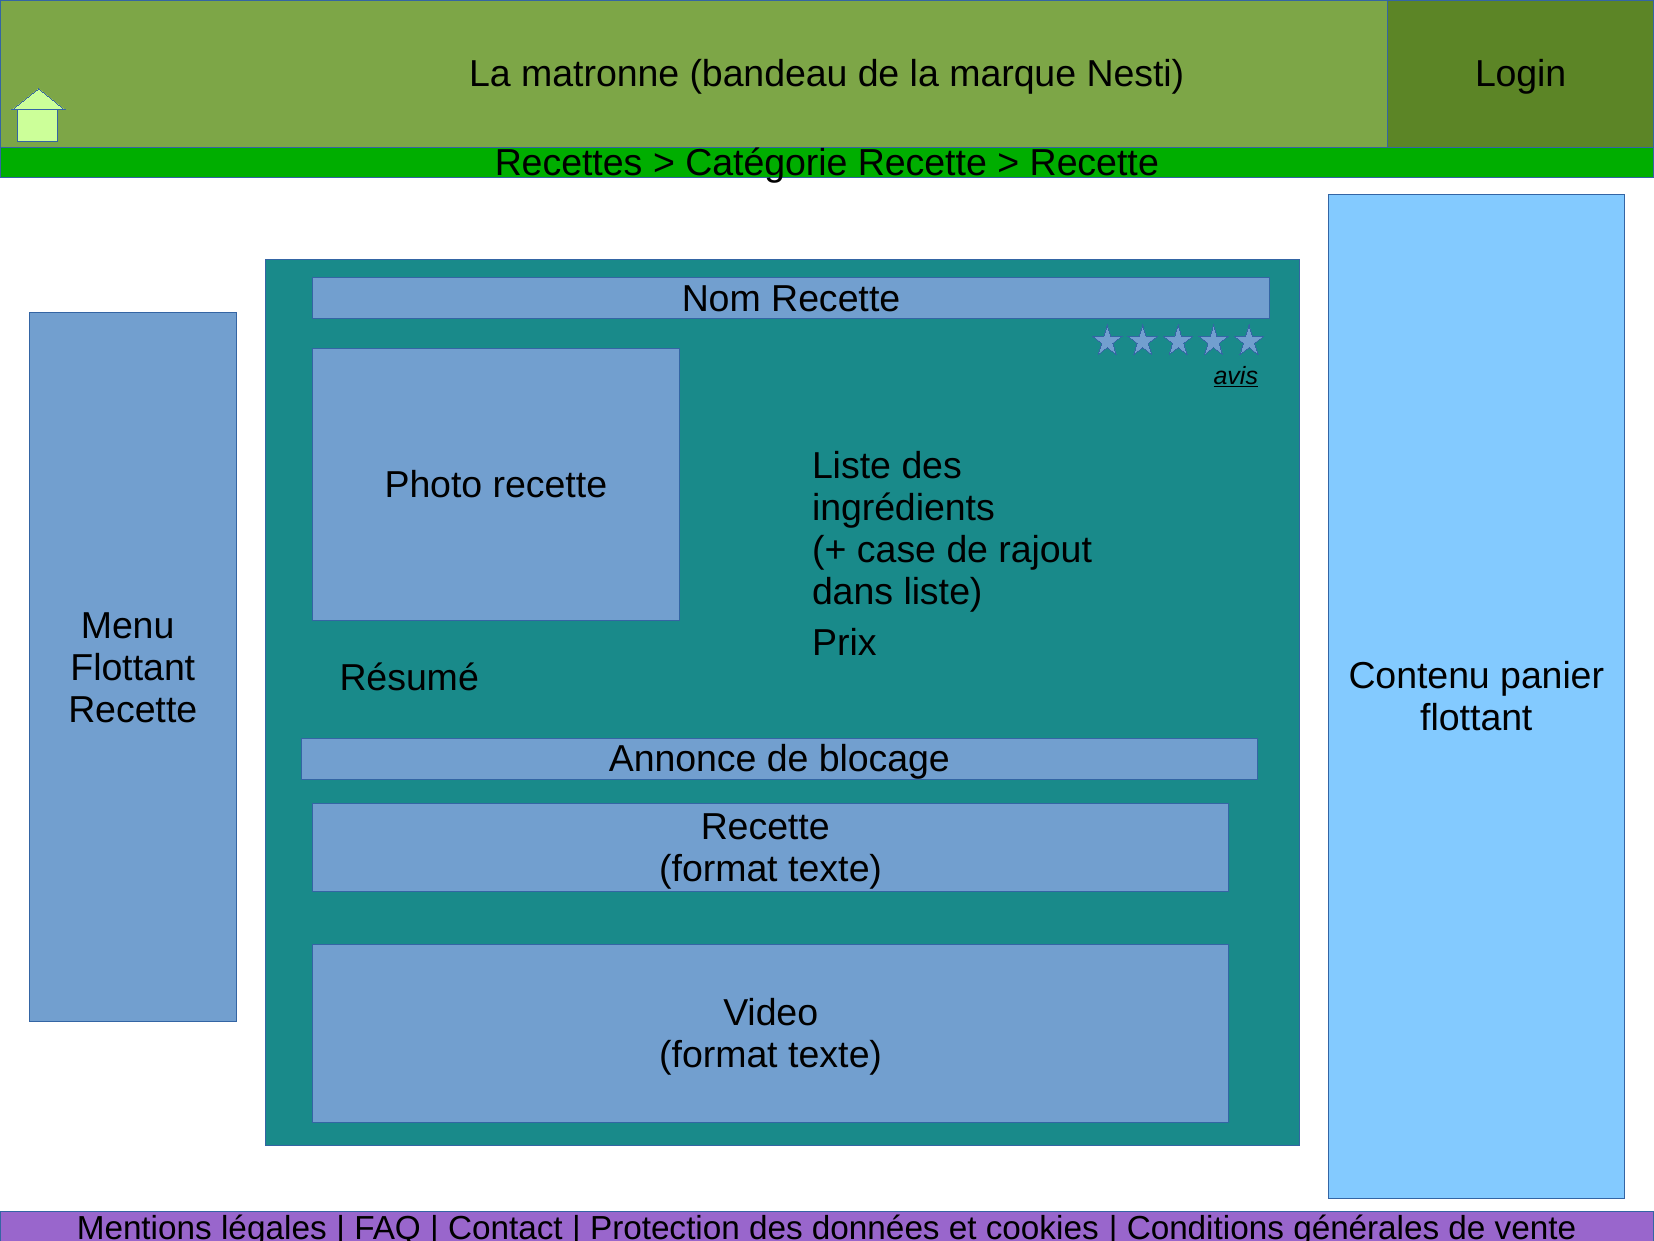

La matronne (bandeau de la marque Nesti)
Login
Recettes > Catégorie Recette > Recette
Contenu panier
flottant
Nom Recette
Menu
Flottant
Recette
Photo recette
Photo
avis
Liste des ingrédients
(+ case de rajout dans liste)
Prix
Résumé
Annonce de blocage
Recette
(format texte)
Video
(format texte)
Mentions légales | FAQ | Contact | Protection des données et cookies | Conditions générales de vente